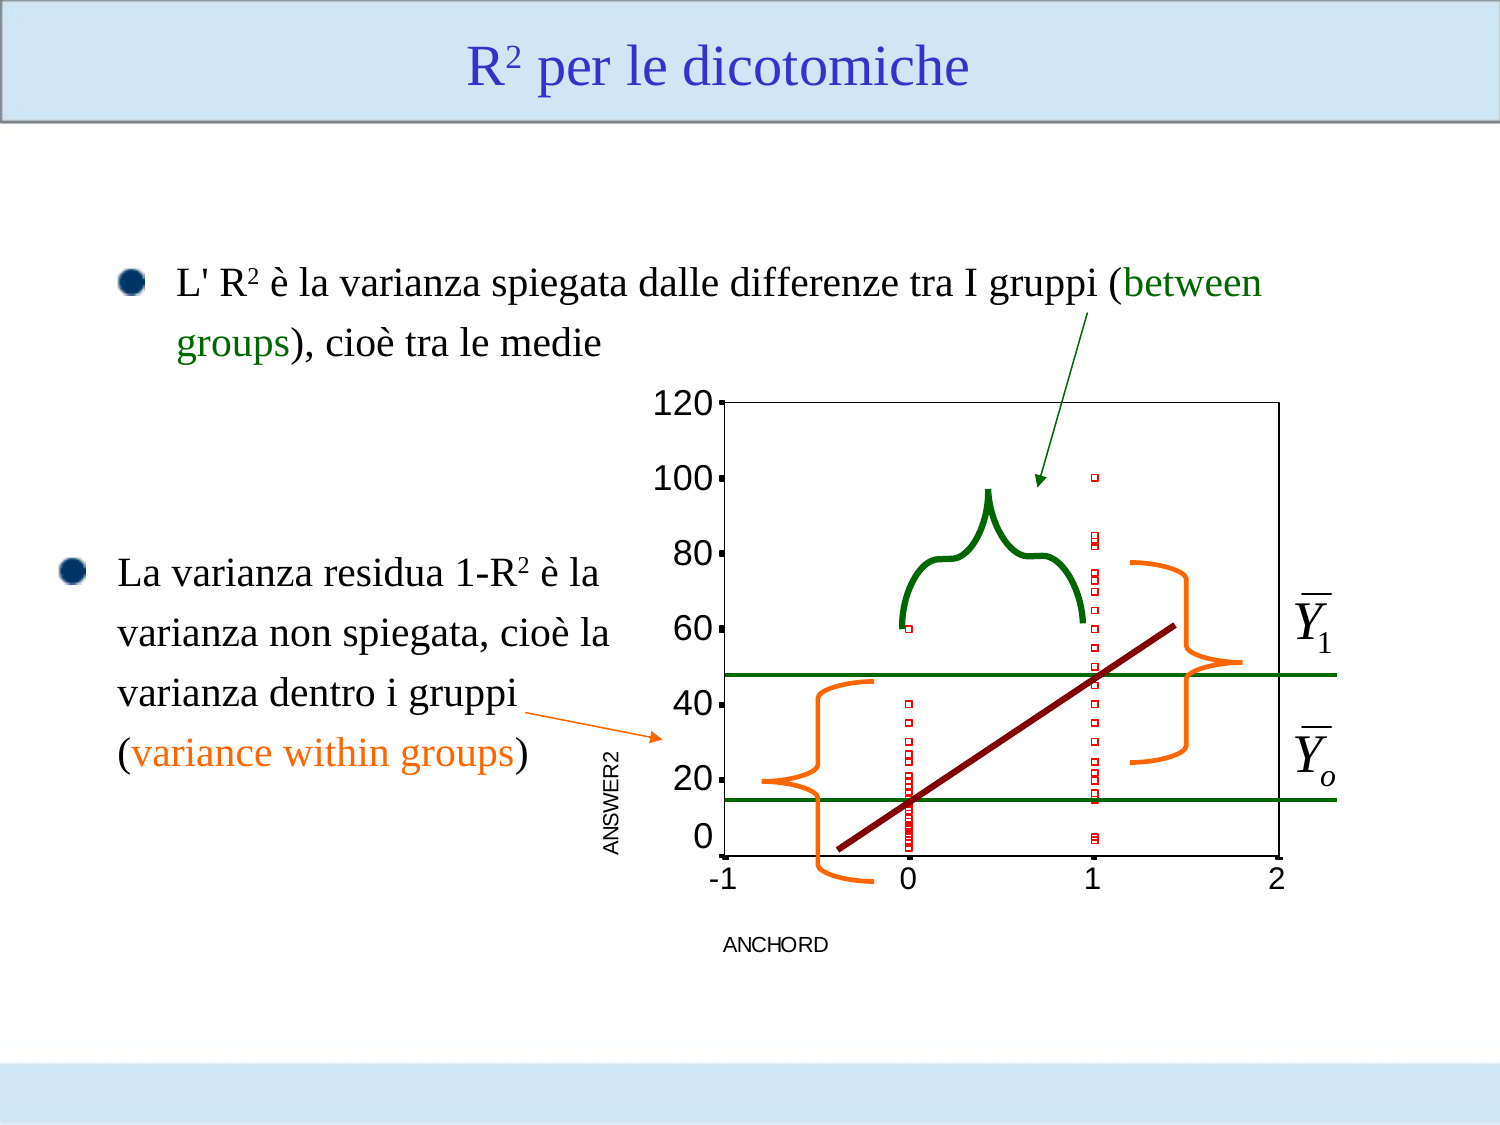

# R2 per le dicotomiche
L' R2 è la varianza spiegata dalle differenze tra I gruppi (between groups), cioè tra le medie
La varianza residua 1-R2 è la varianza non spiegata, cioè la varianza dentro i gruppi (variance within groups)